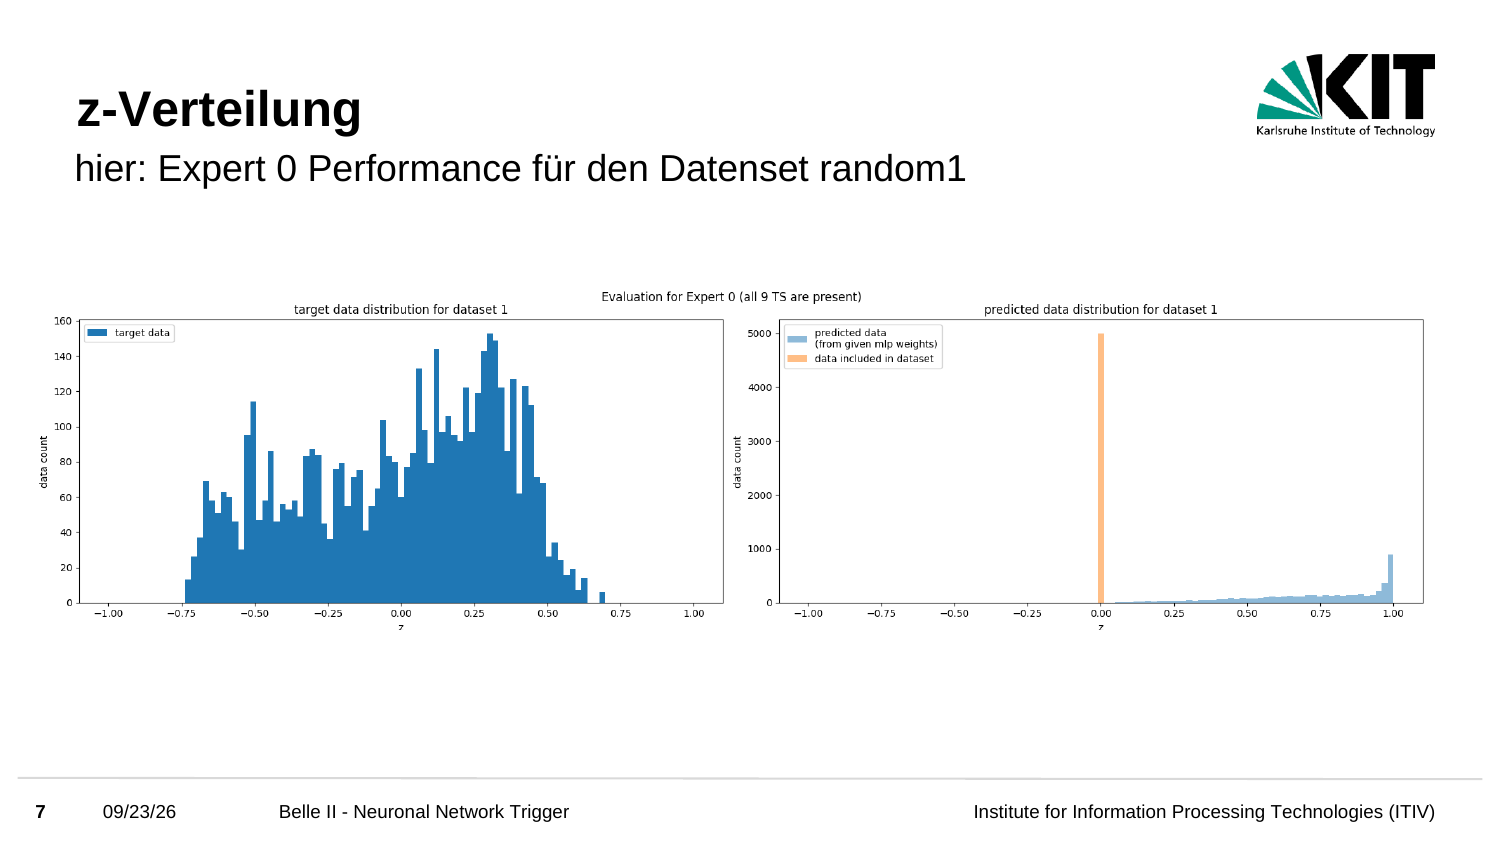

z-Verteilung
hier: Expert 0 Performance für den Datenset random1
7
Belle II - Neuronal Network Trigger